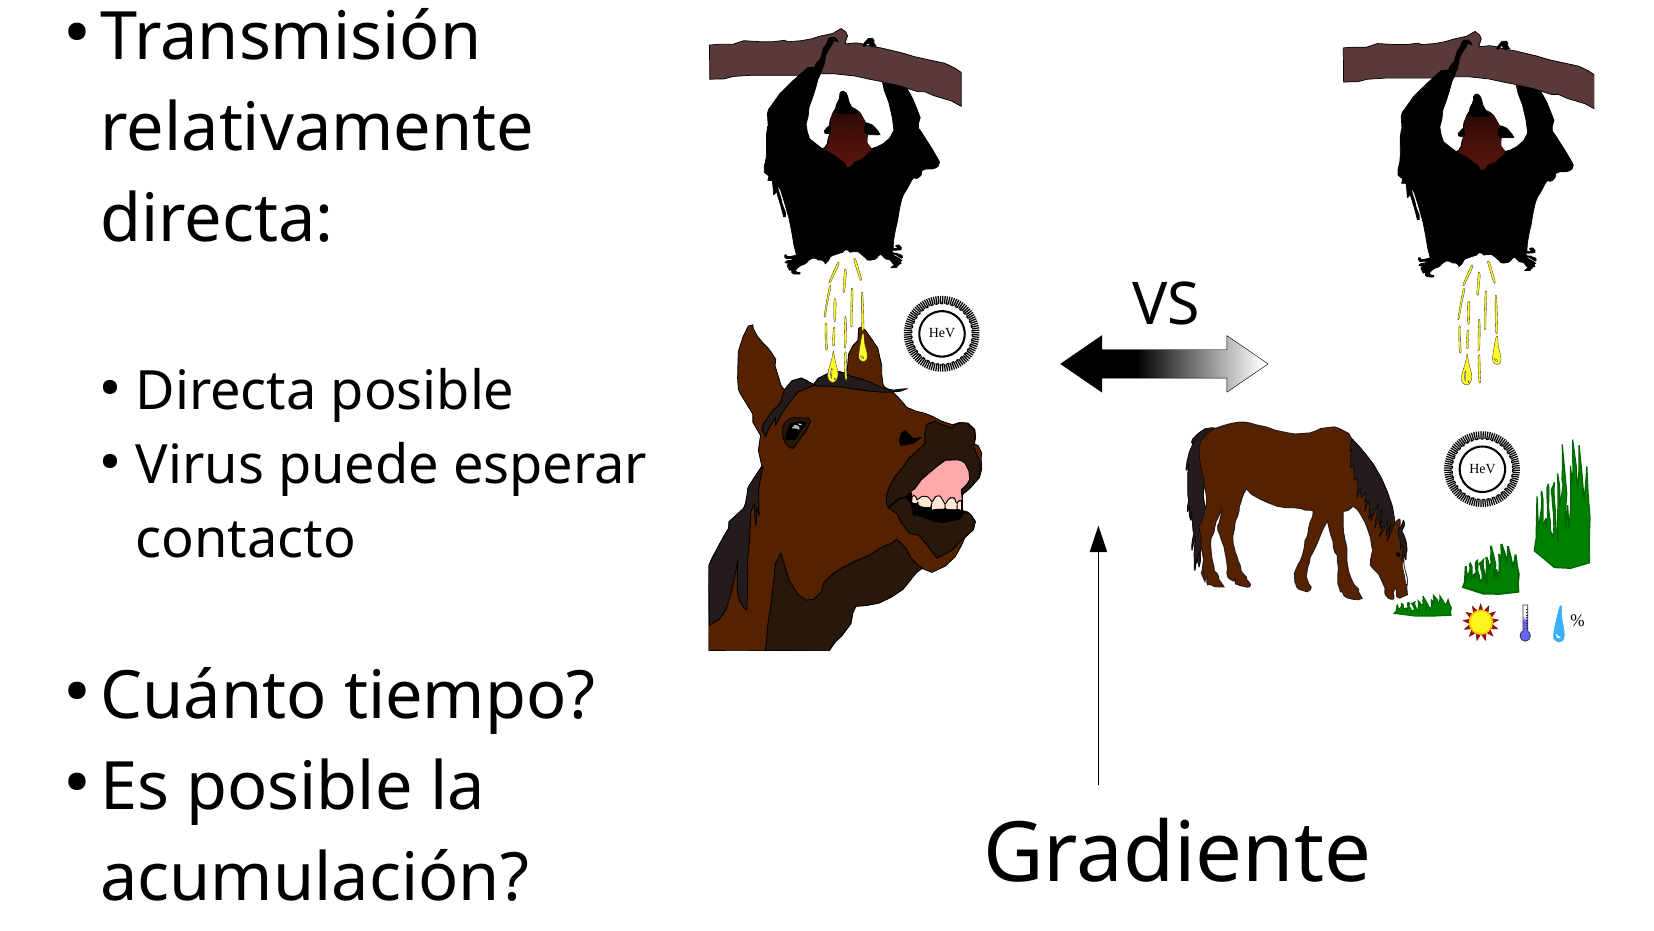

# Transmisión relativamente directa:
Directa posible
Virus puede esperar contacto
Cuánto tiempo?
Es posible la acumulación?
Gradiente